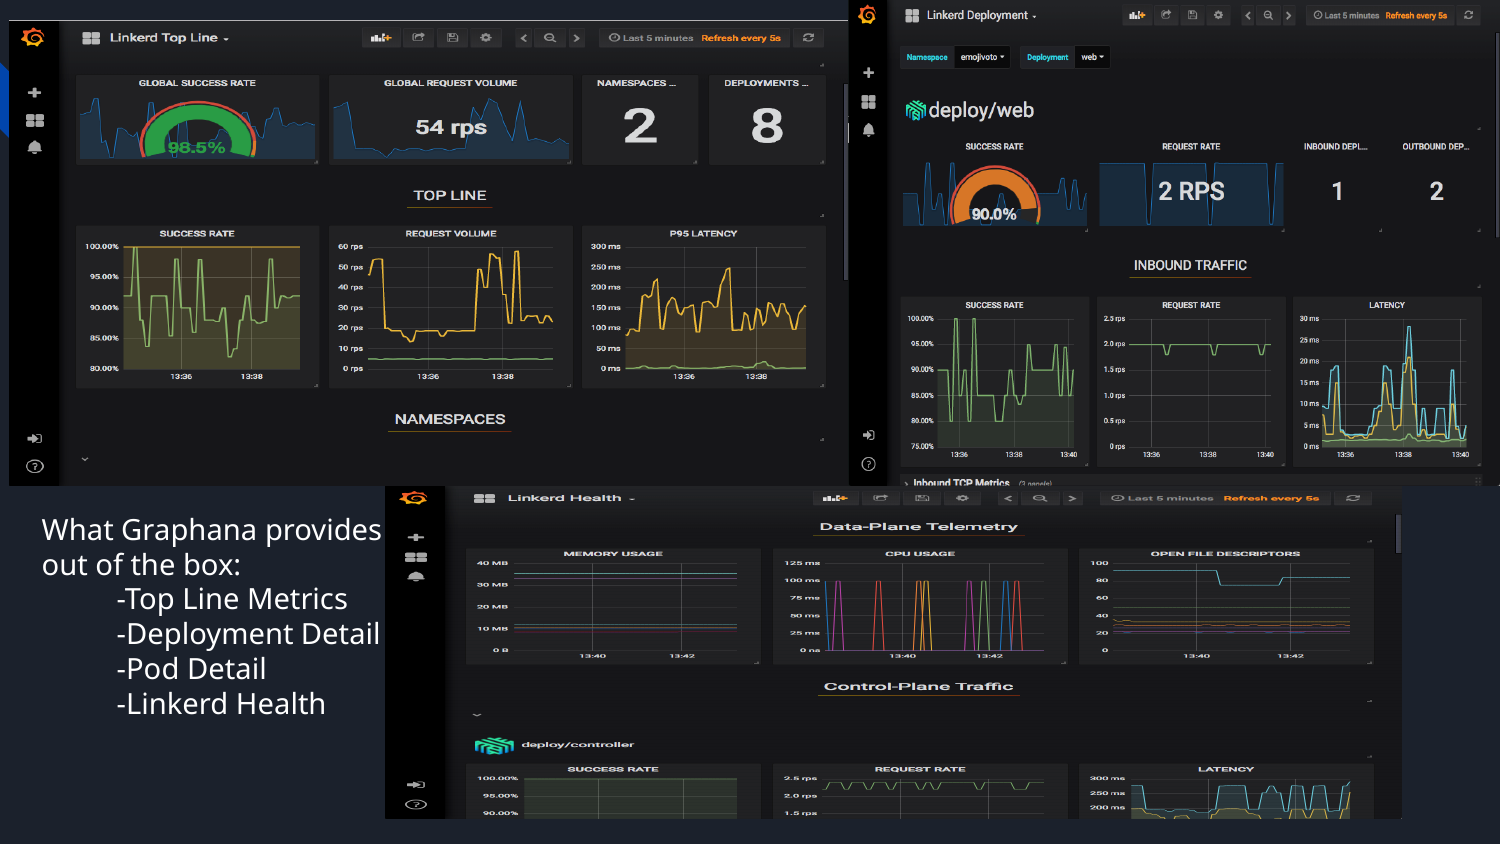

What Graphana provides
out of the box:
-Top Line Metrics
-Deployment Detail
-Pod Detail
-Linkerd Health